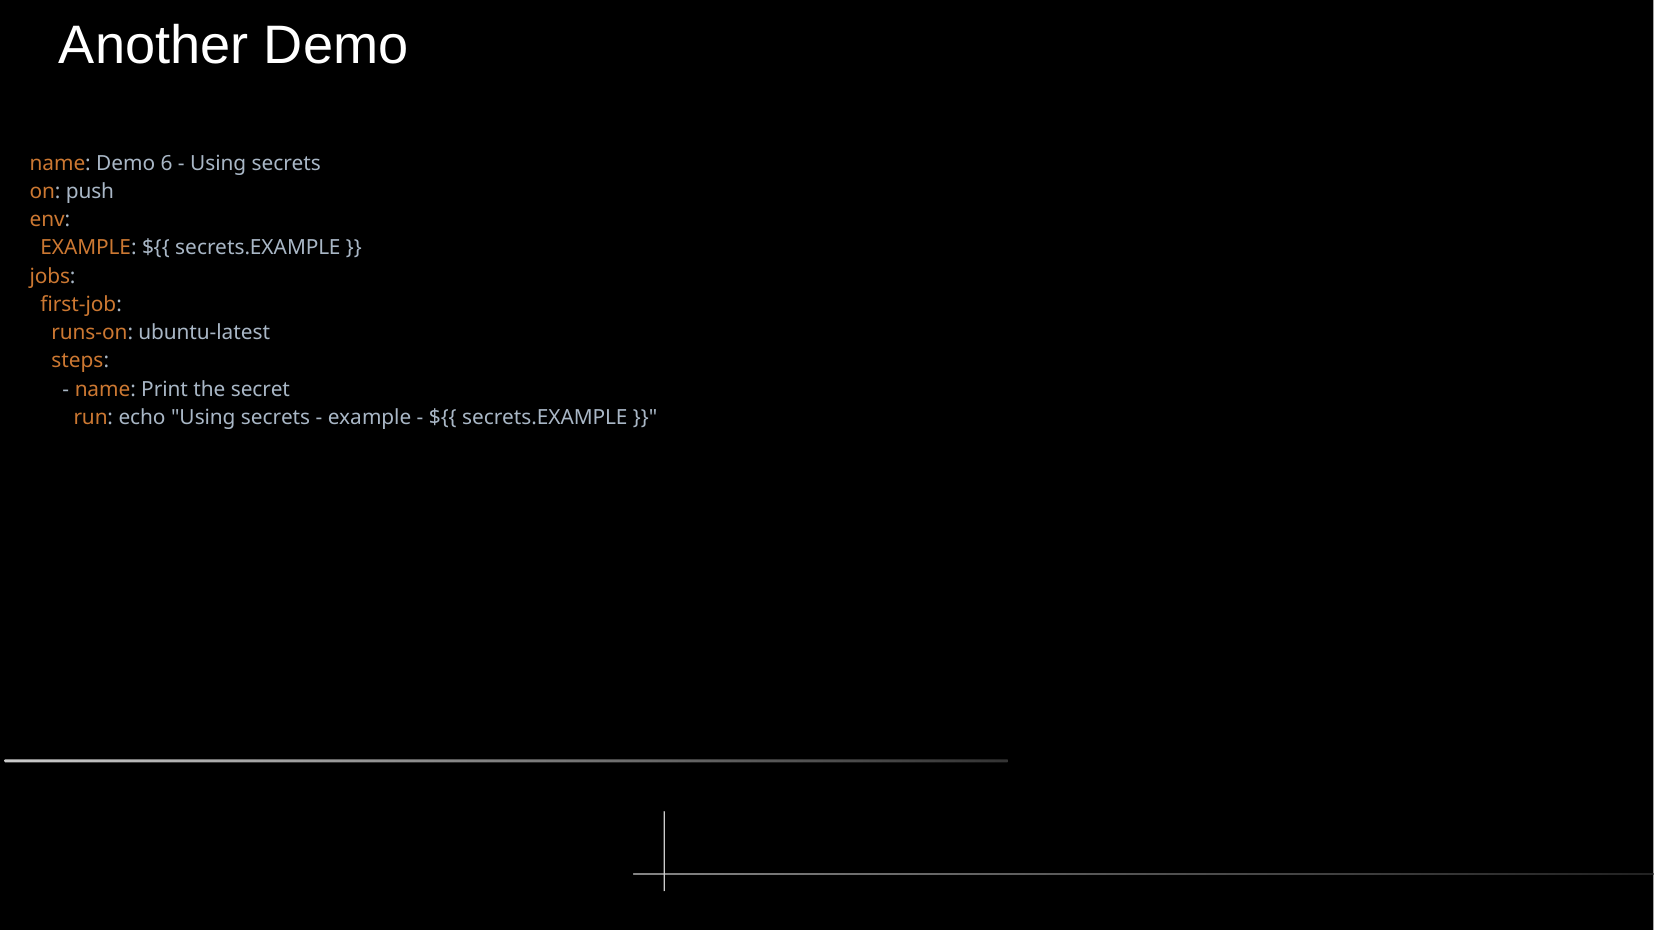

# Another Demo
name: Demo 6 - Using secrets
on: push
env:
 EXAMPLE: ${{ secrets.EXAMPLE }}
jobs:
 first-job:
 runs-on: ubuntu-latest
 steps:
 - name: Print the secret
 run: echo "Using secrets - example - ${{ secrets.EXAMPLE }}"